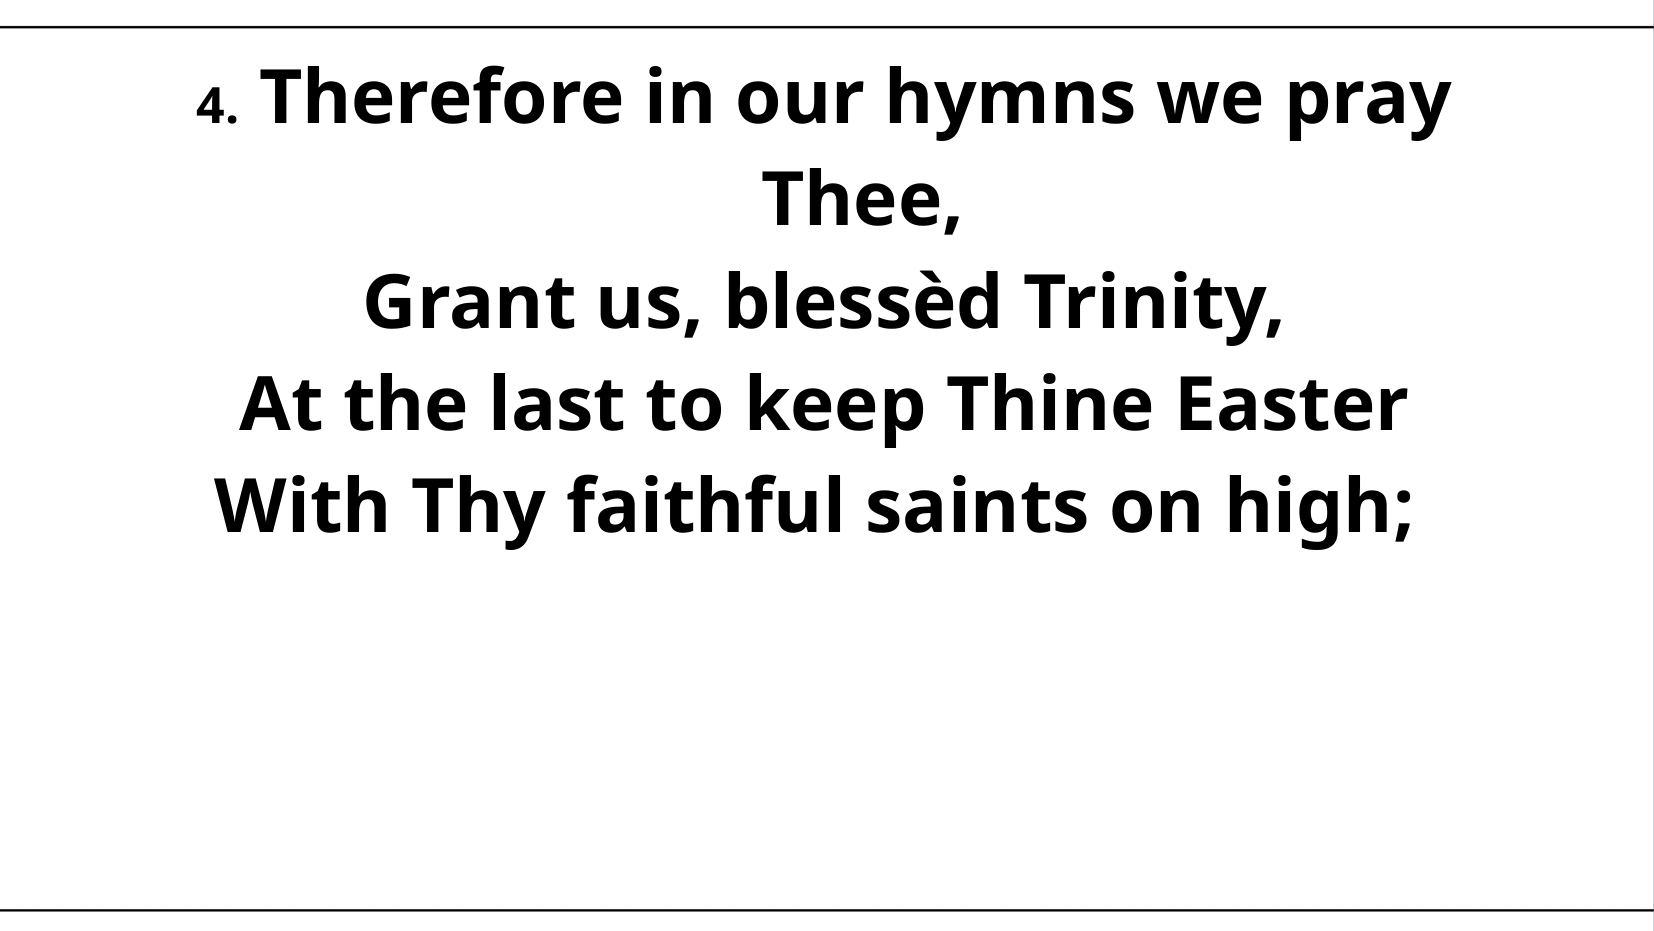

4. Therefore in our hymns we pray Thee,
Grant us, blessèd Trinity,
At the last to keep Thine Easter
With Thy faithful saints on high;